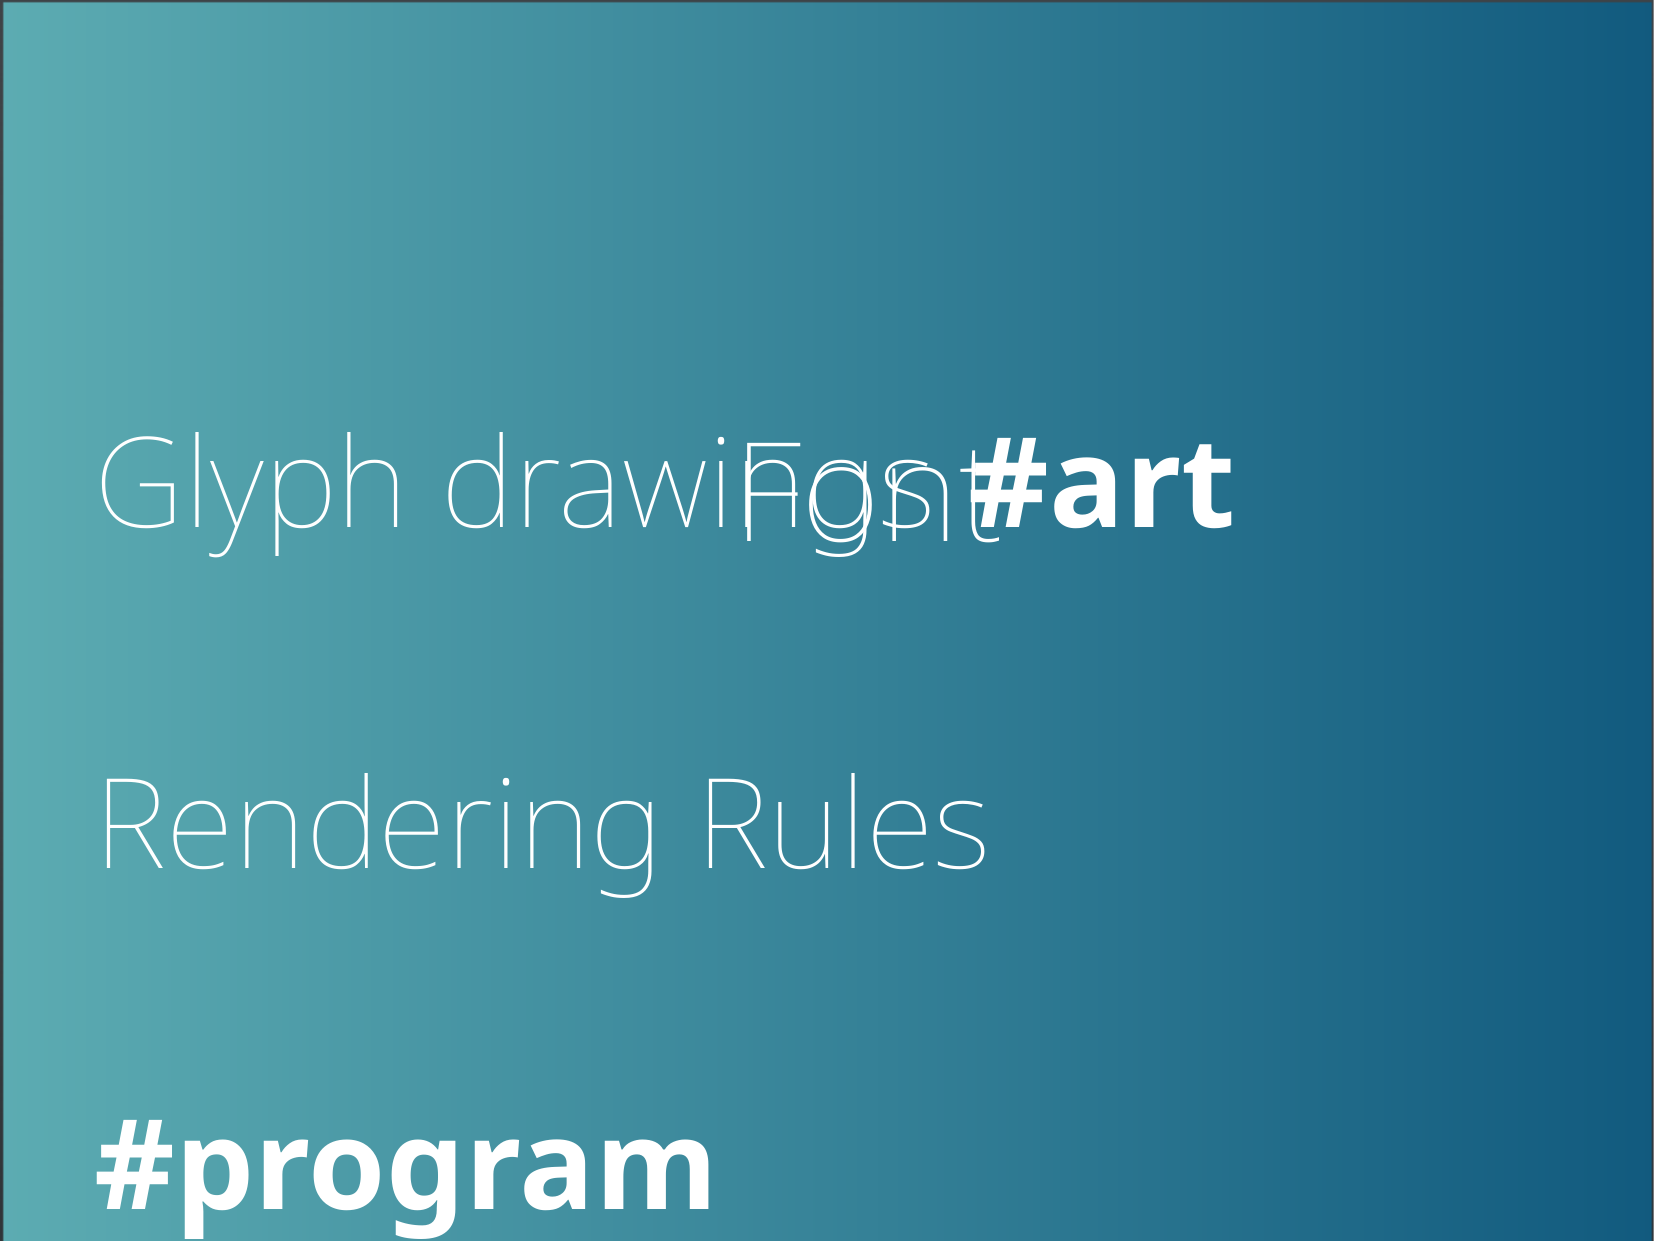

Font
Glyph drawings #art
Rendering Rules #program